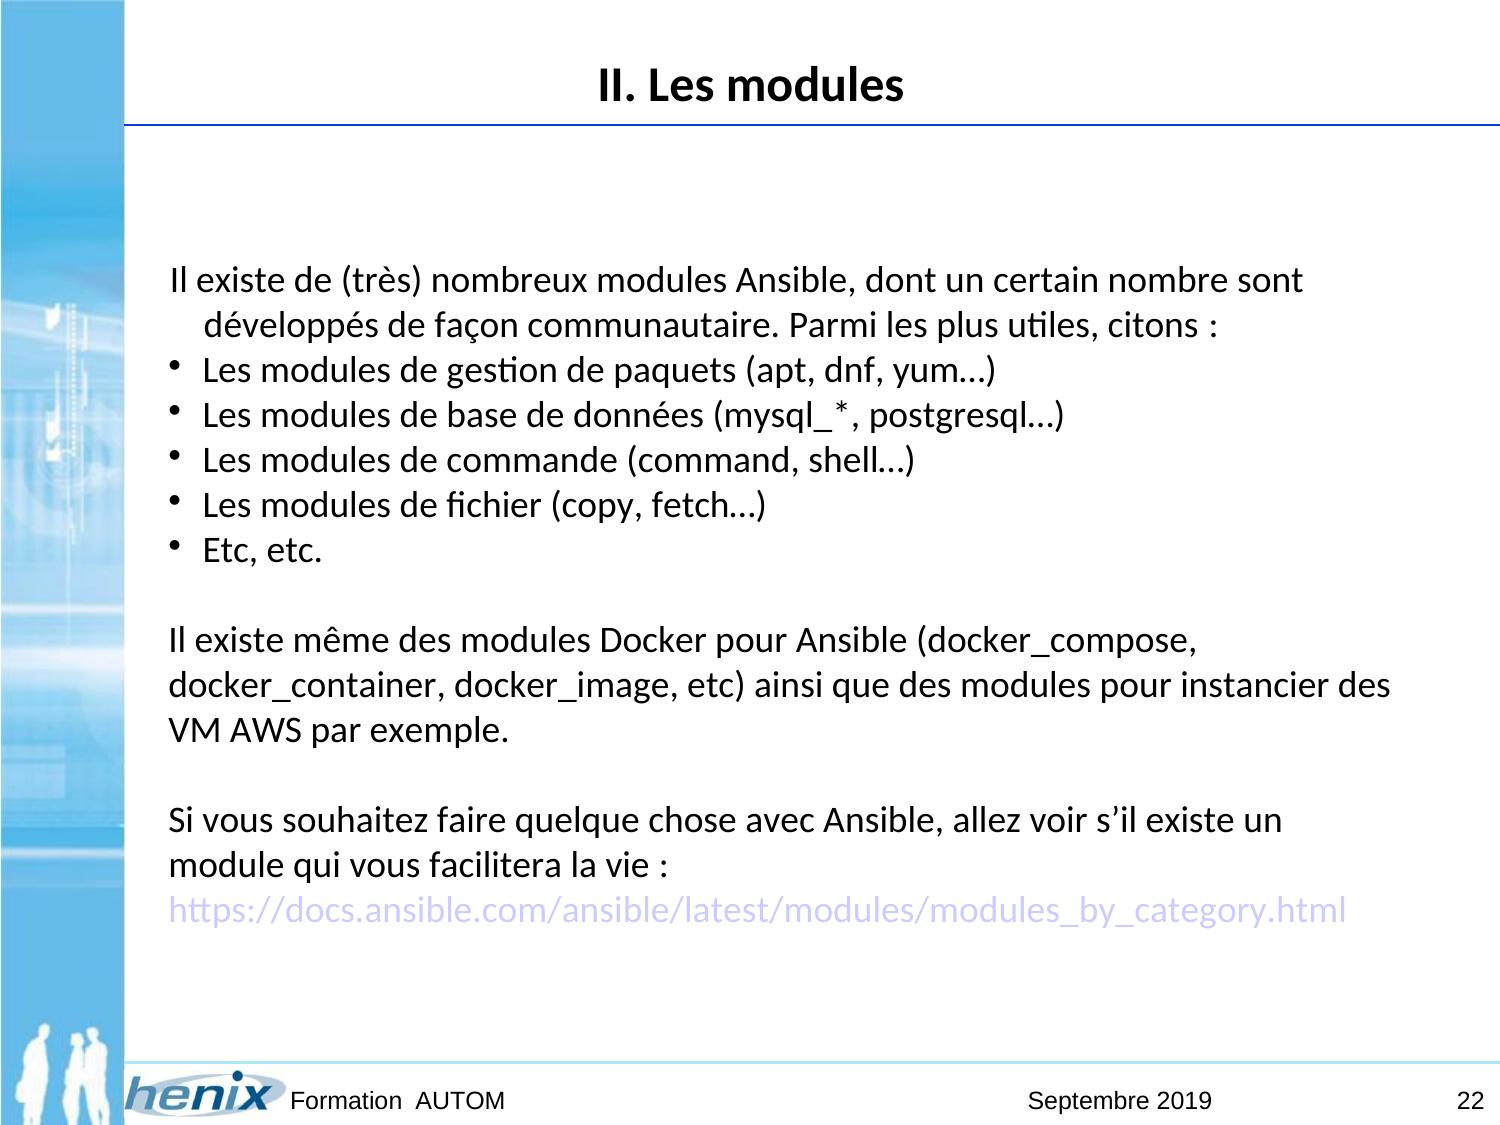

II. Les modules
Il existe de (très) nombreux modules Ansible, dont un certain nombre sont développés de façon communautaire. Parmi les plus utiles, citons :
Les modules de gestion de paquets (apt, dnf, yum…)
Les modules de base de données (mysql_*, postgresql…)
Les modules de commande (command, shell…)
Les modules de fichier (copy, fetch…)
Etc, etc.
Il existe même des modules Docker pour Ansible (docker_compose, docker_container, docker_image, etc) ainsi que des modules pour instancier des VM AWS par exemple.
Si vous souhaitez faire quelque chose avec Ansible, allez voir s’il existe un module qui vous facilitera la vie :
https://docs.ansible.com/ansible/latest/modules/modules_by_category.html
Formation AUTOM
Septembre 2019